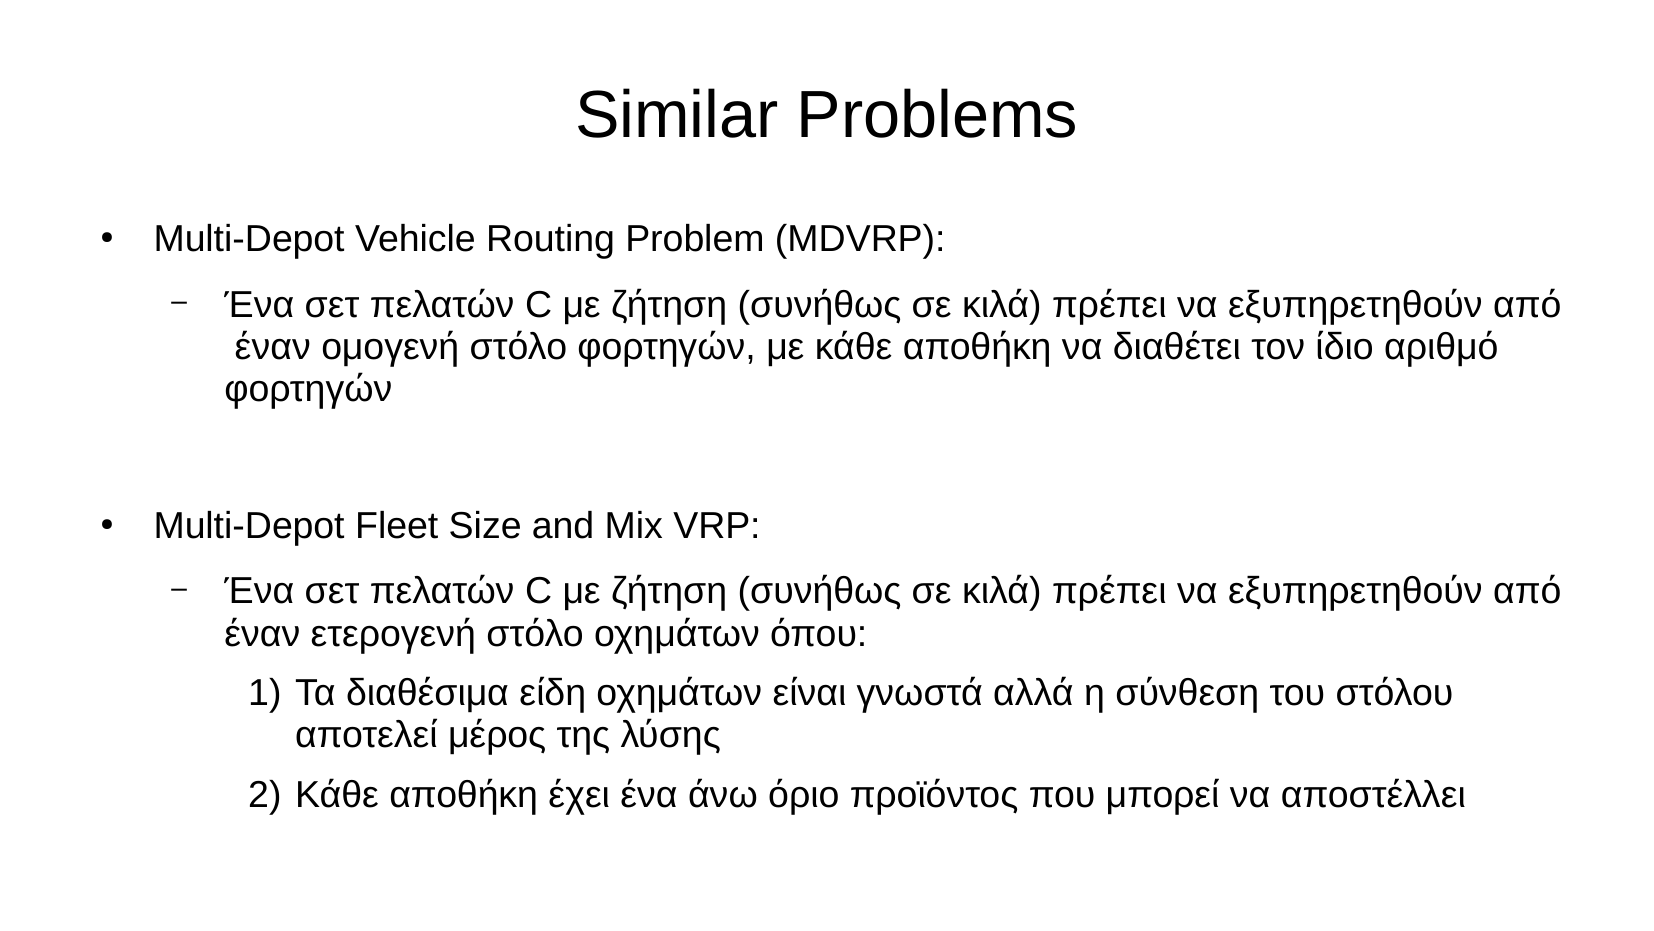

# Similar Problems
Multi-Depot Vehicle Routing Problem (MDVRP):
Ένα σετ πελατών C με ζήτηση (συνήθως σε κιλά) πρέπει να εξυπηρετηθούν από έναν ομογενή στόλο φορτηγών, με κάθε αποθήκη να διαθέτει τον ίδιο αριθμό φορτηγών
Multi-Depot Fleet Size and Mix VRP:
Ένα σετ πελατών C με ζήτηση (συνήθως σε κιλά) πρέπει να εξυπηρετηθούν από έναν ετερογενή στόλο οχημάτων όπου:
Τα διαθέσιμα είδη οχημάτων είναι γνωστά αλλά η σύνθεση του στόλου αποτελεί μέρος της λύσης
Κάθε αποθήκη έχει ένα άνω όριο προϊόντος που μπορεί να αποστέλλει